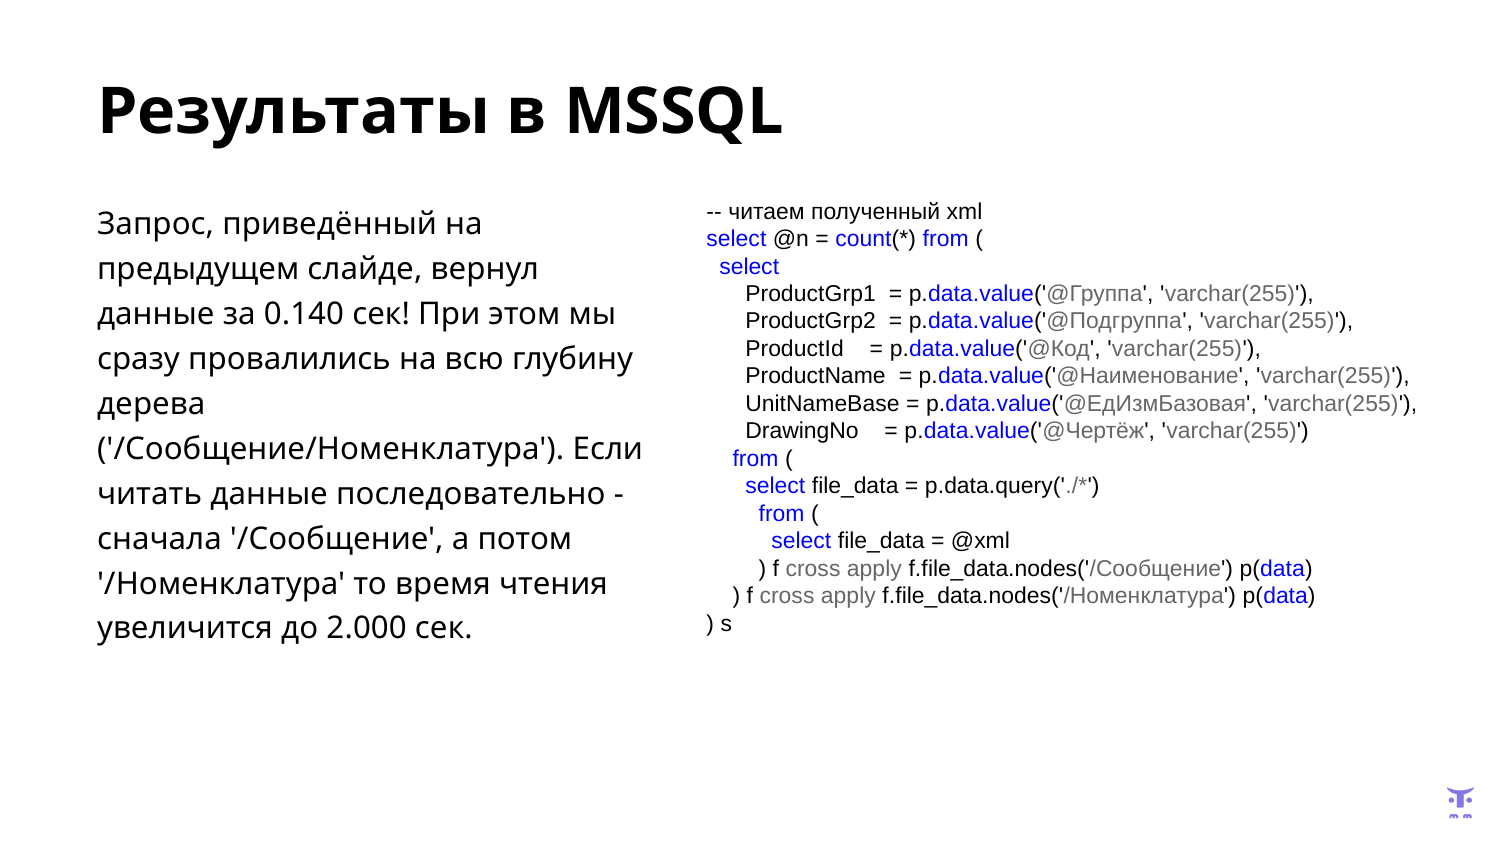

# Результаты в MSSQL
Запрос, приведённый на предыдущем слайде, вернул данные за 0.140 сек! При этом мы сразу провалились на всю глубину дерева ('/Сообщение/Номенклатура'). Если читать данные последовательно - сначала '/Сообщение', а потом '/Номенклатура' то время чтения увеличится до 2.000 сек.
-- читаем полученный xml
select @n = count(*) from (
 select
 ProductGrp1 = p.data.value('@Группа', 'varchar(255)'),
 ProductGrp2 = p.data.value('@Подгруппа', 'varchar(255)'),
 ProductId = p.data.value('@Код', 'varchar(255)'),
 ProductName = p.data.value('@Наименование', 'varchar(255)'),
 UnitNameBase = p.data.value('@ЕдИзмБазовая', 'varchar(255)'),
 DrawingNo = p.data.value('@Чертёж', 'varchar(255)')
 from (
 select file_data = p.data.query('./*')
 from (
 select file_data = @xml
 ) f cross apply f.file_data.nodes('/Сообщение') p(data)
 ) f cross apply f.file_data.nodes('/Номенклатура') p(data)
) s